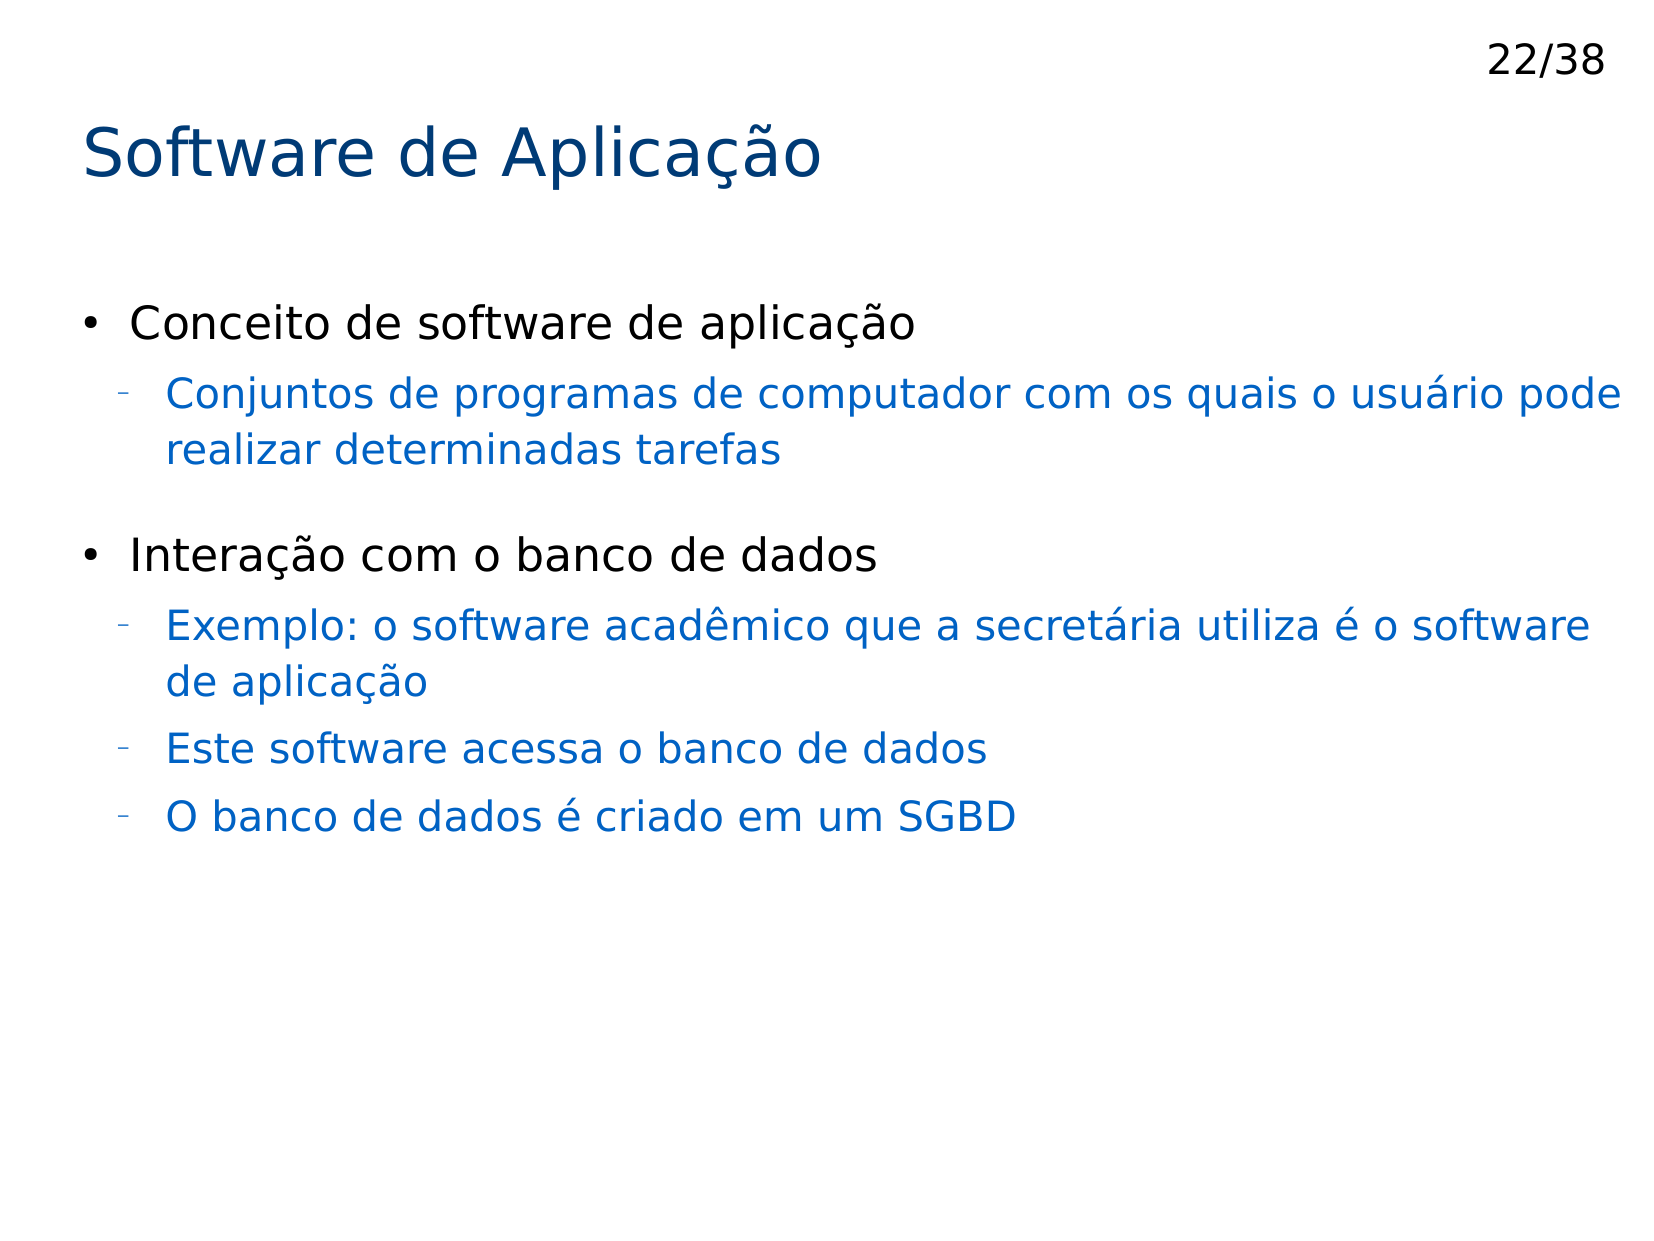

22
# Software de Aplicação
Conceito de software de aplicação
Conjuntos de programas de computador com os quais o usuário pode realizar determinadas tarefas
Interação com o banco de dados
Exemplo: o software acadêmico que a secretária utiliza é o software de aplicação
Este software acessa o banco de dados
O banco de dados é criado em um SGBD